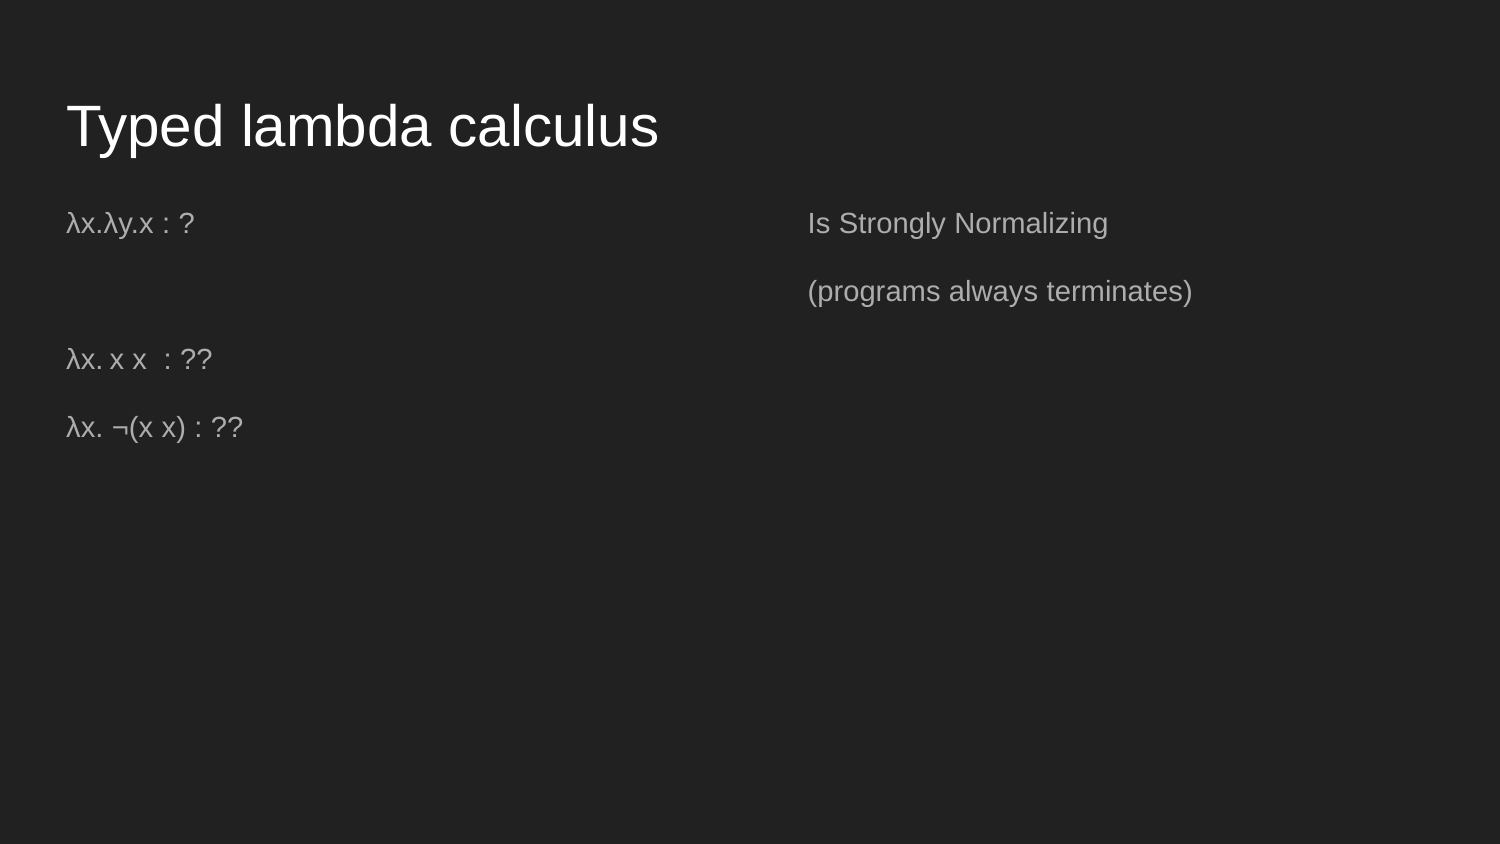

# Typed lambda calculus
λx.λy.x : ?
λx. x x : ??
λx. ¬(x x) : ??
Is Strongly Normalizing
(programs always terminates)